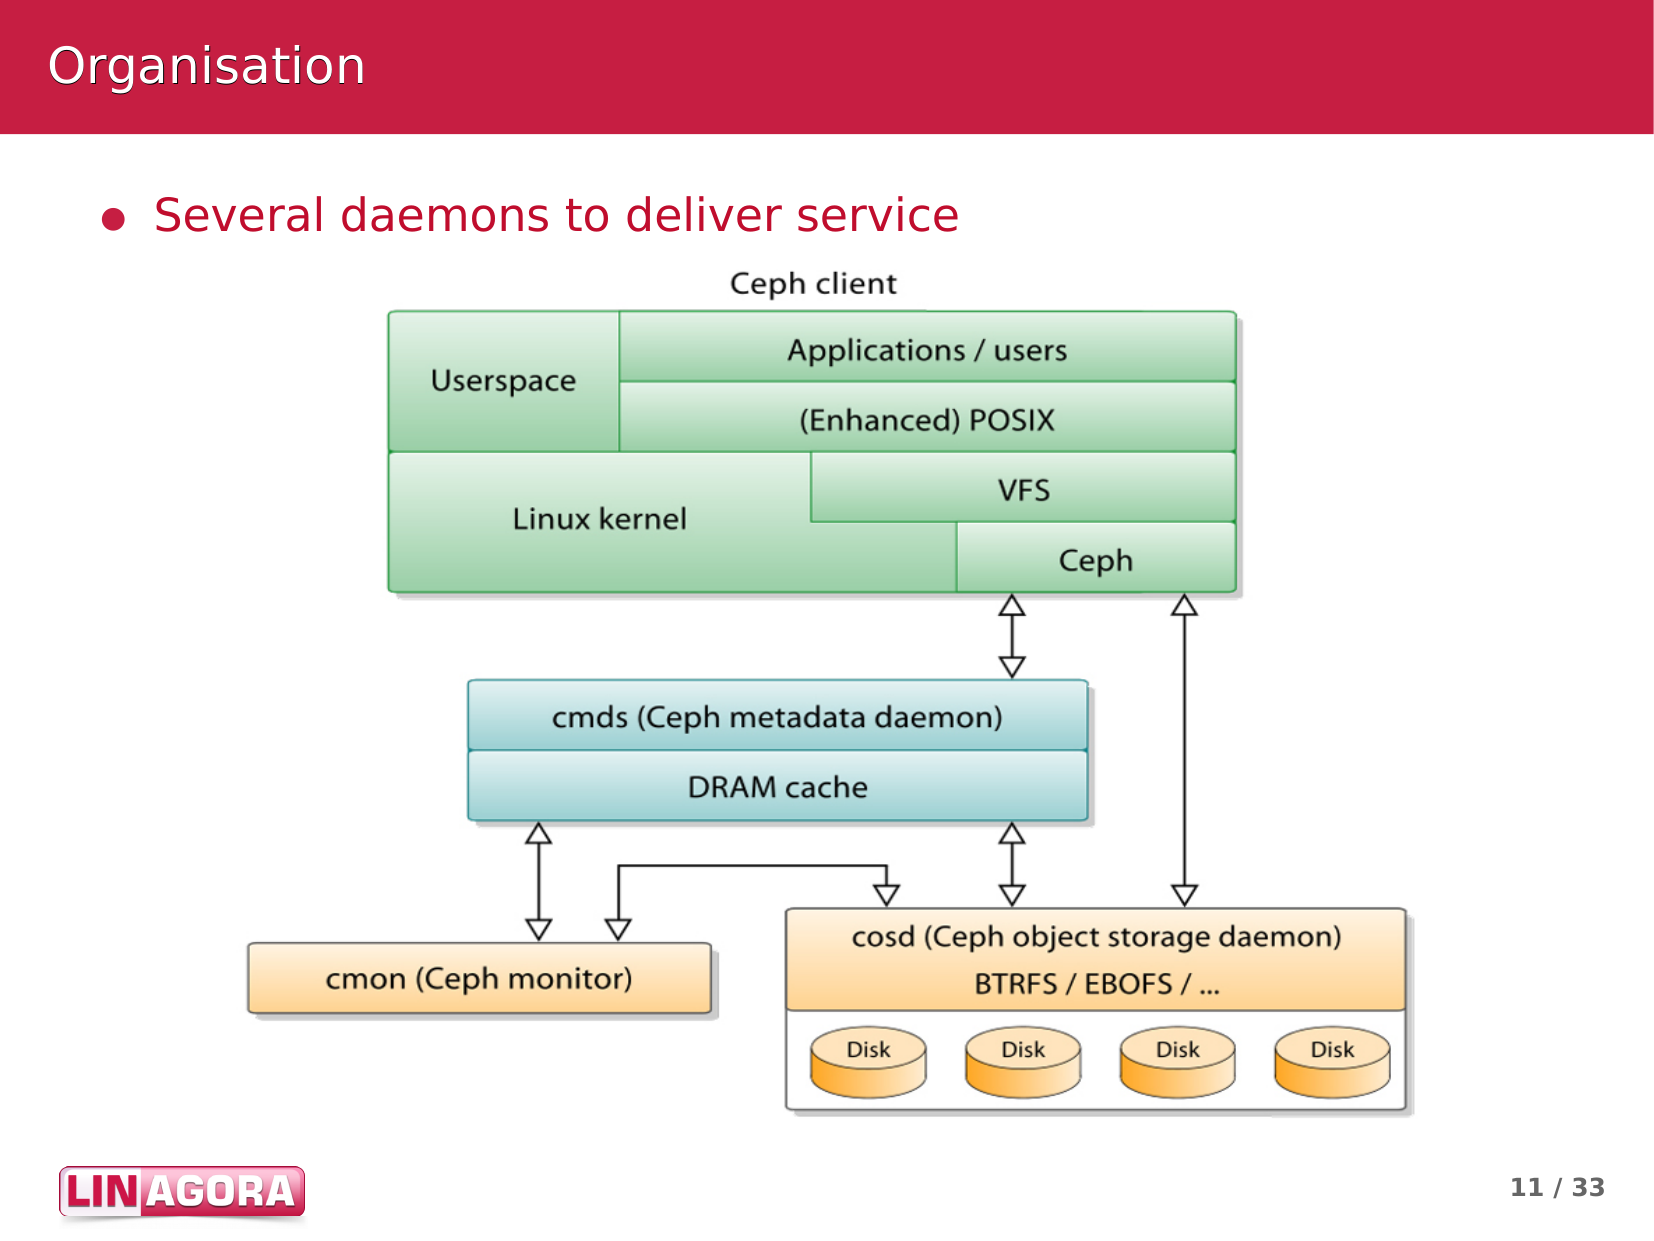

# Organisation
Several daemons to deliver service